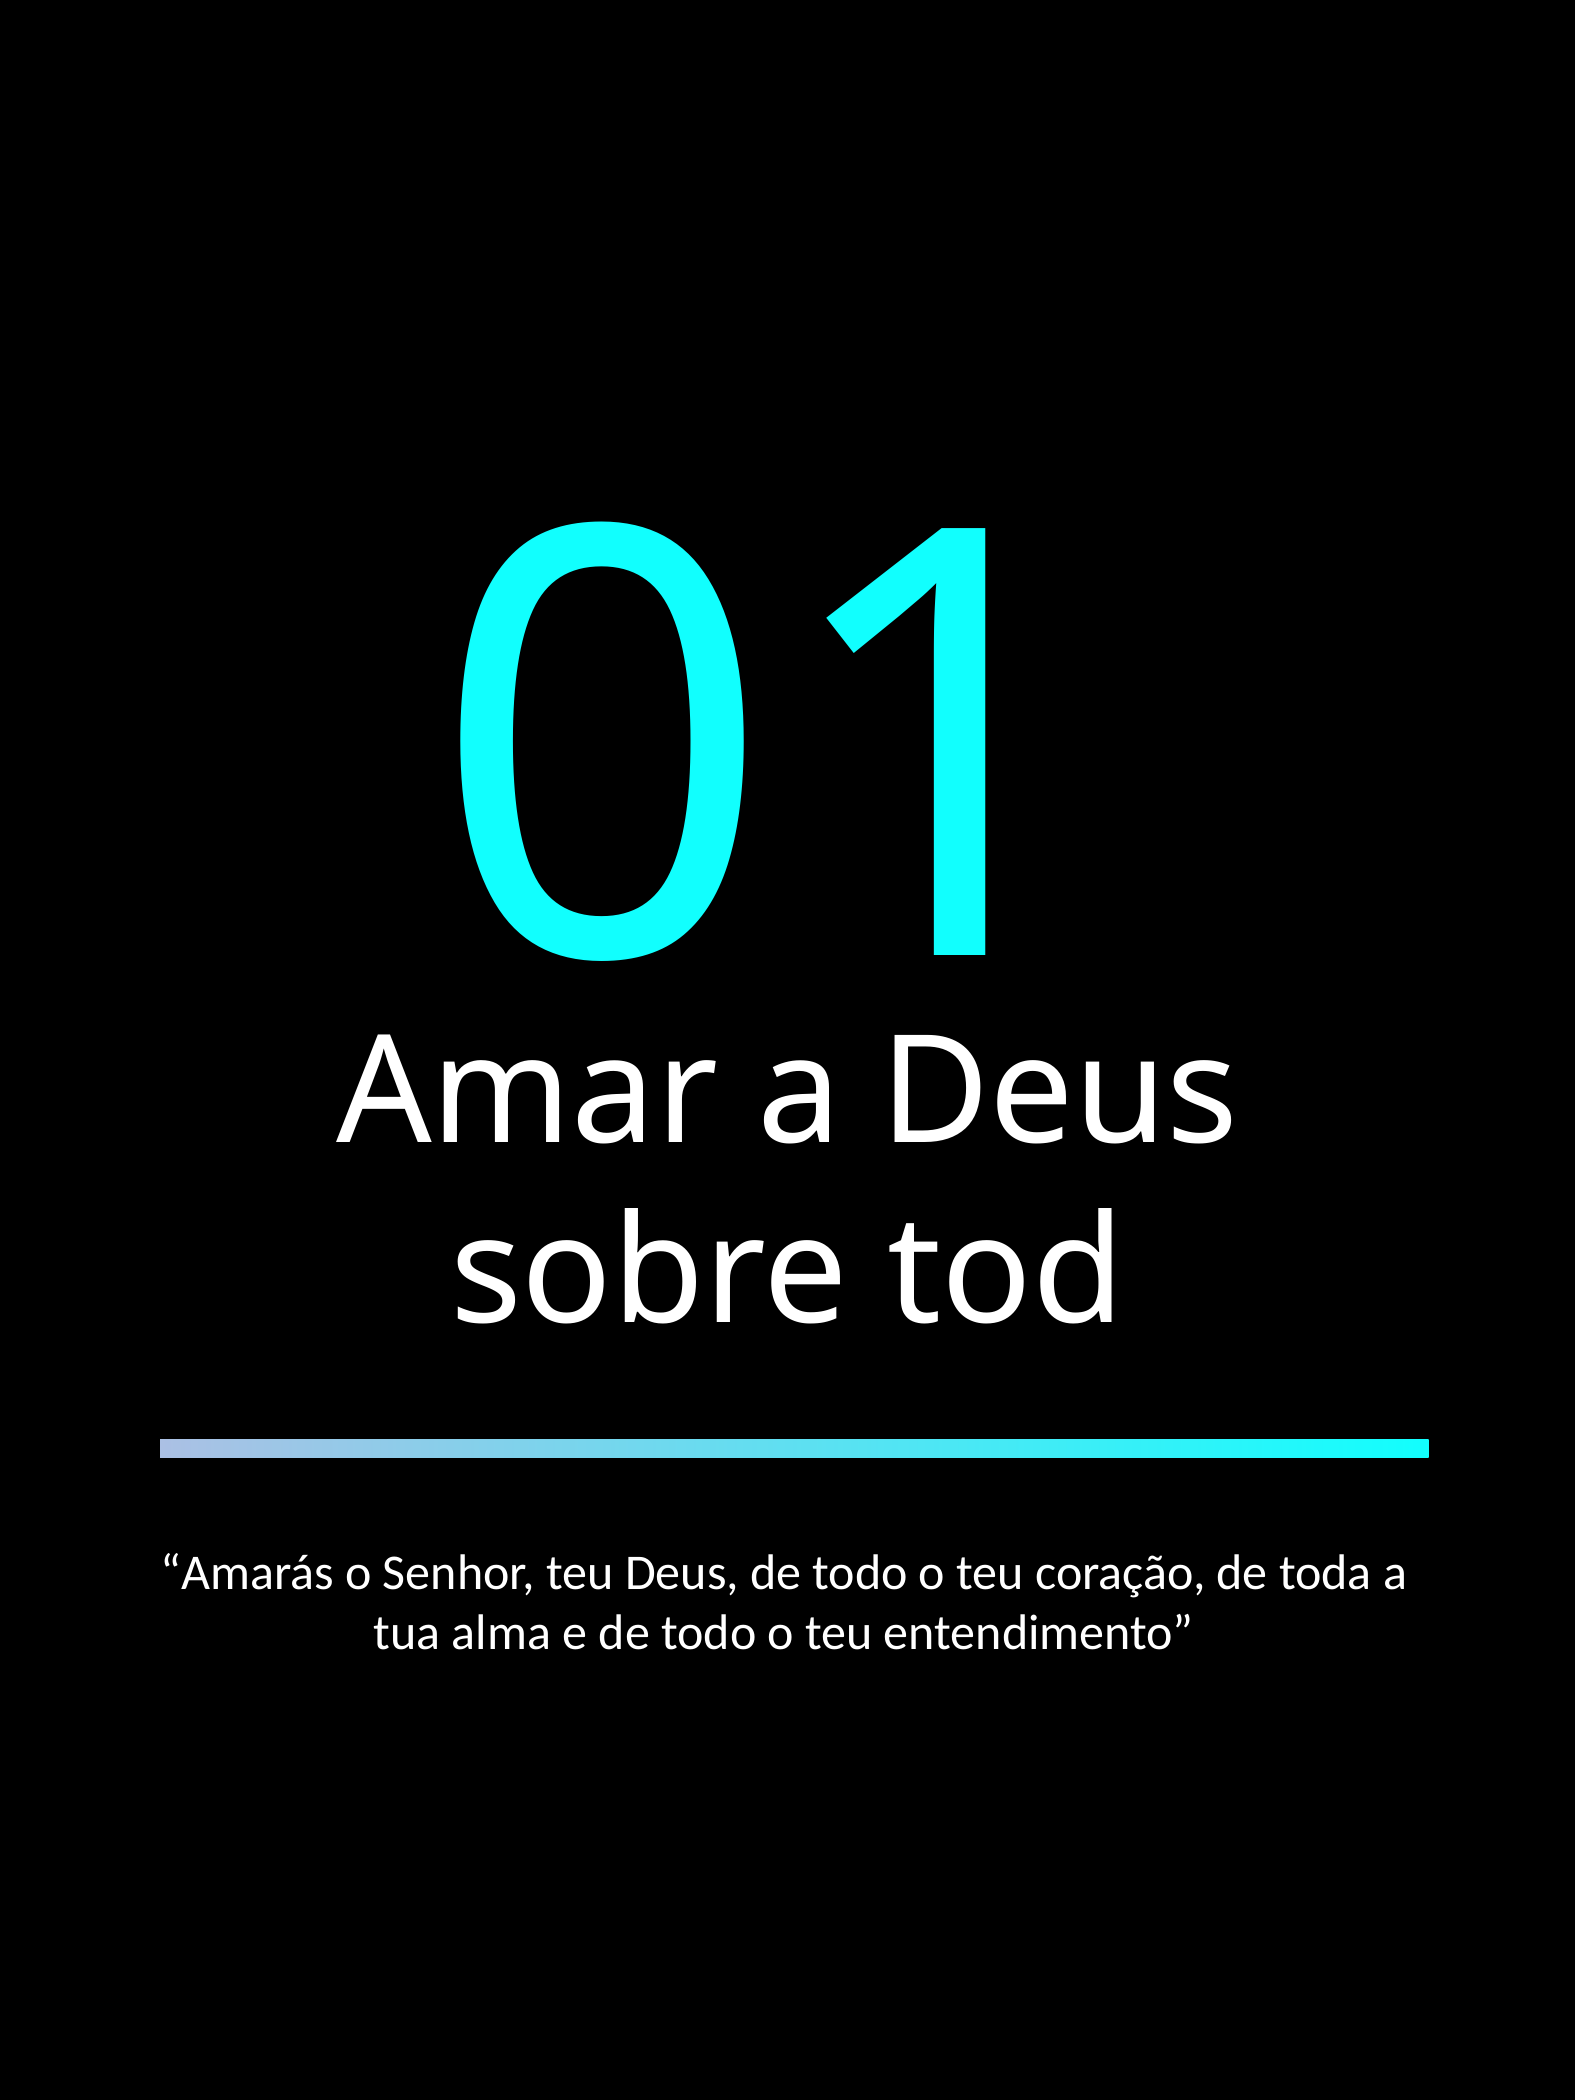

01
Amar a Deus sobre tod
“Amarás o Senhor, teu Deus, de todo o teu coração, de toda a tua alma e de todo o teu entendimento”
SELETORES CSS PARA JEDIS - FELIPE AGUIAR
3